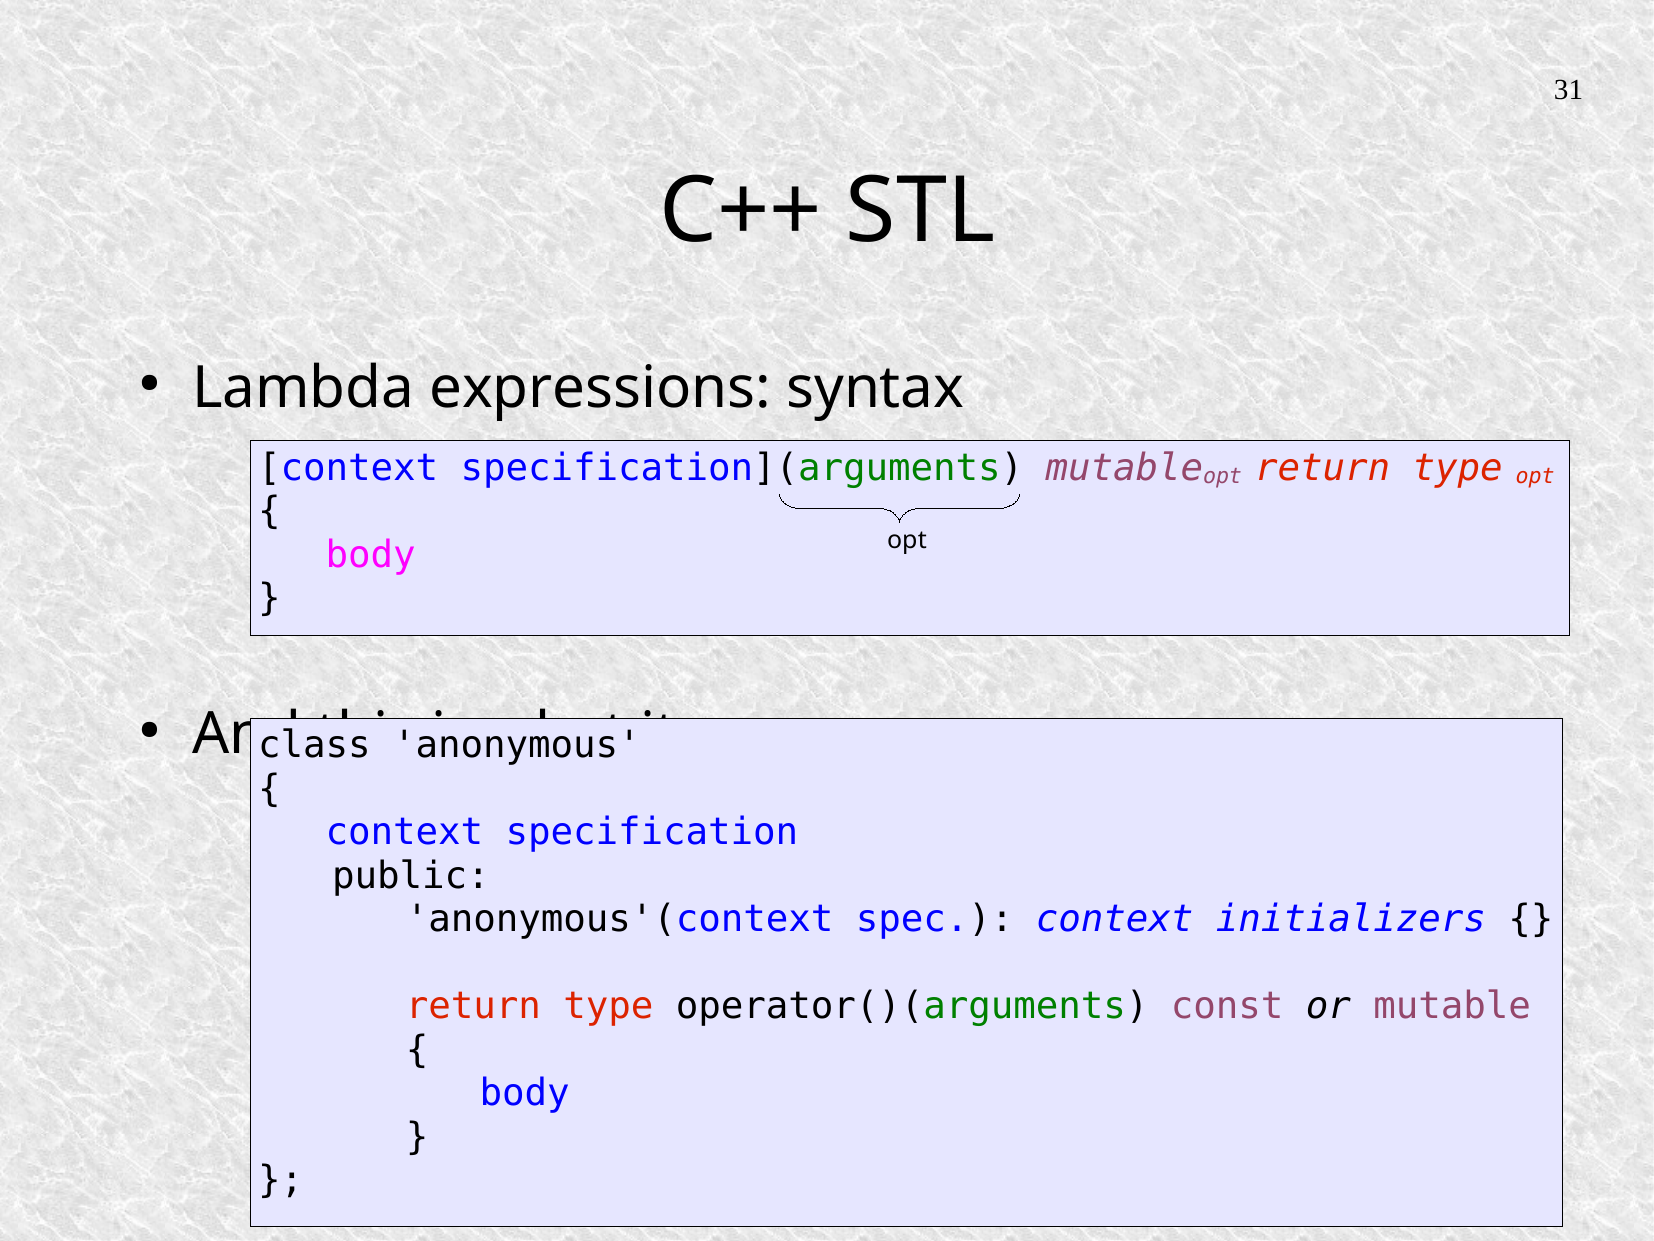

31
# C++ STL
Lambda expressions: syntax
And this is what it means:
[context specification](arguments) mutableopt return type opt
{
 body
}
opt
class 'anonymous'
{
 context specification
	public:
		'anonymous'(context spec.): context initializers {}
		return type operator()(arguments) const or mutable
		{
			body
		}
};